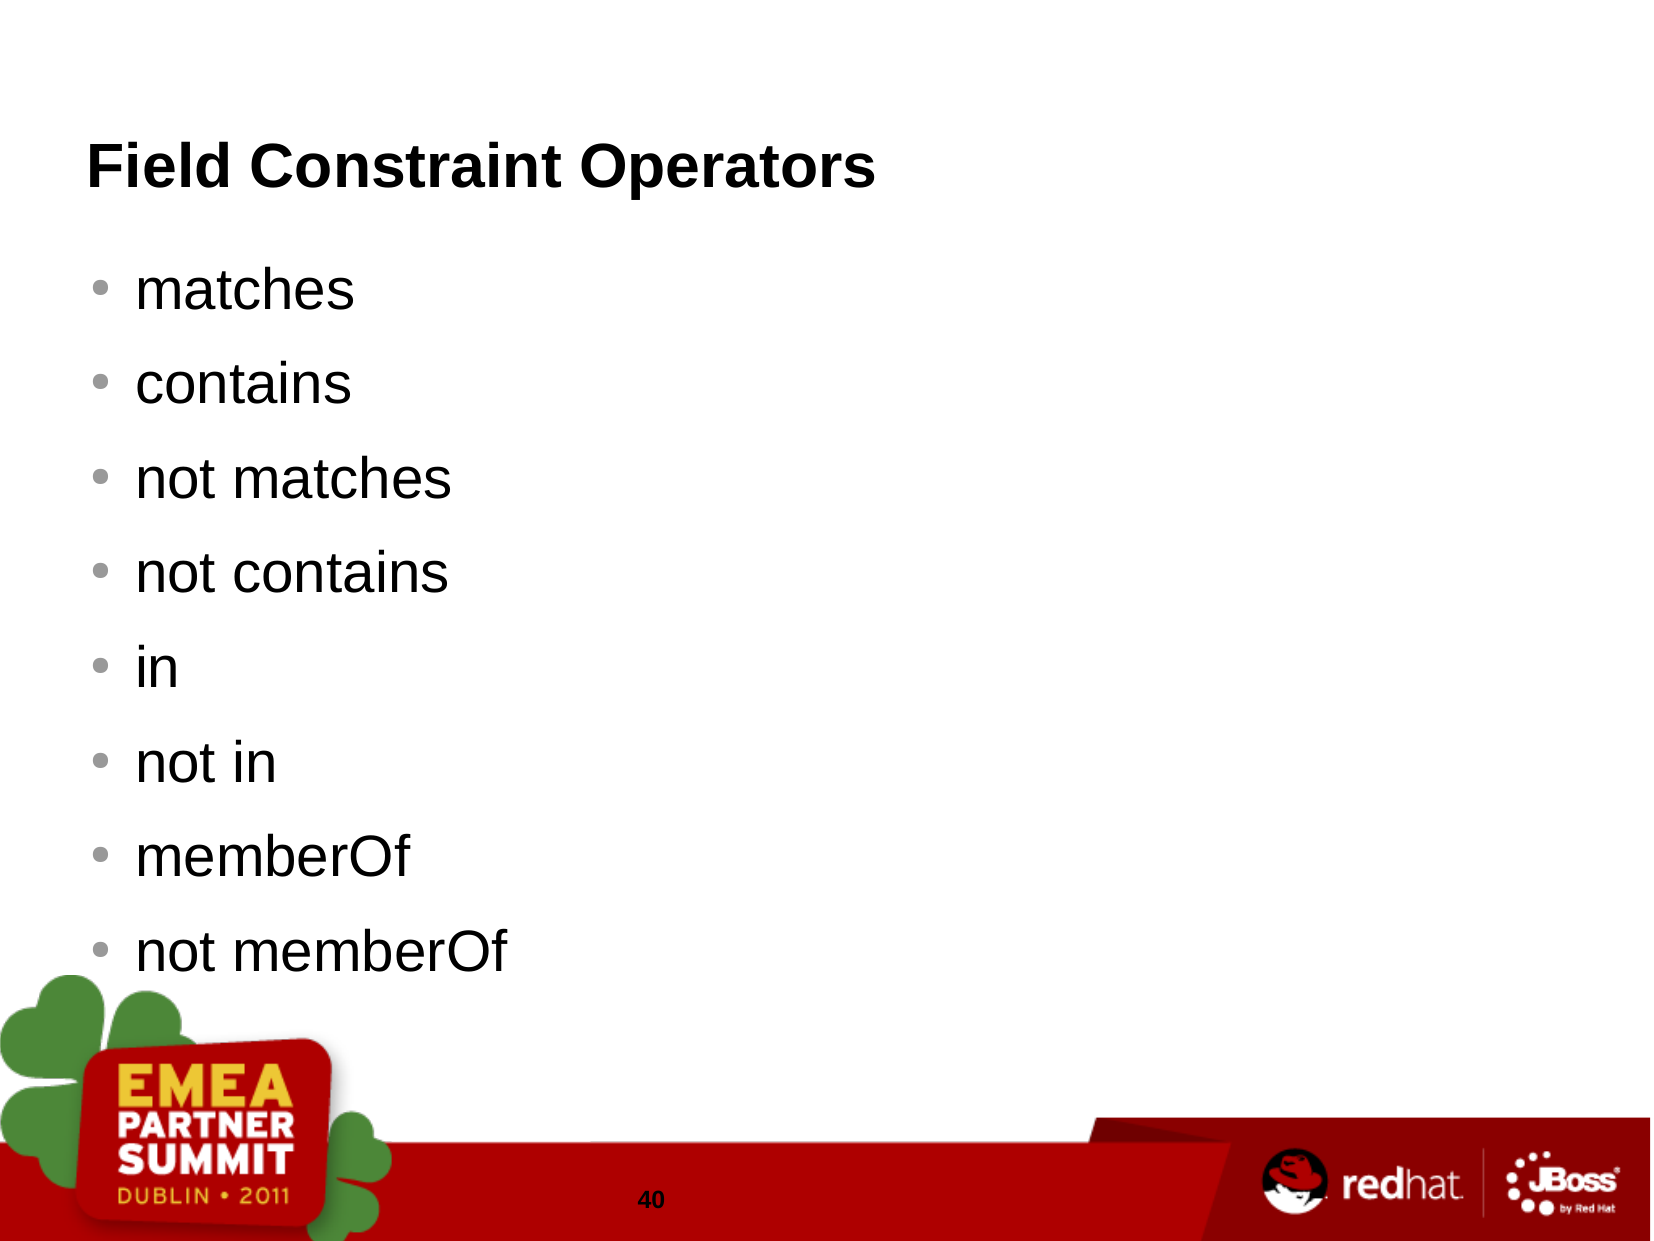

# Field Constraint Operators
matches
contains
not matches
not contains
in
not in
memberOf
not memberOf